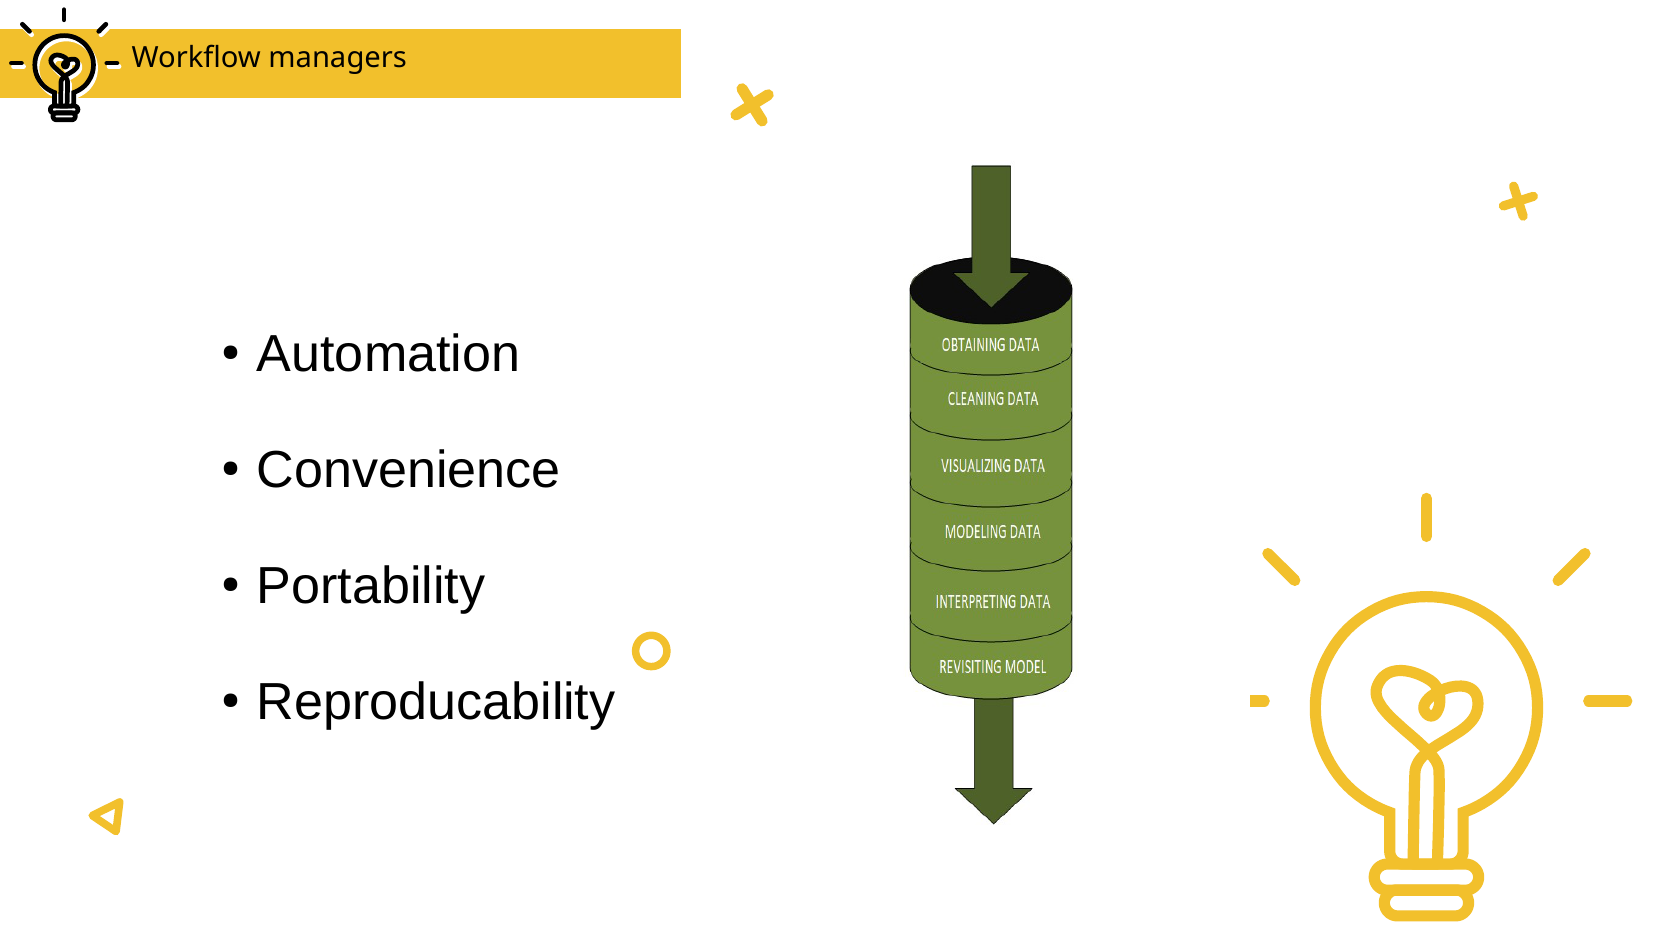

# Workflow managers
Automation
Convenience
Portability
Reproducability